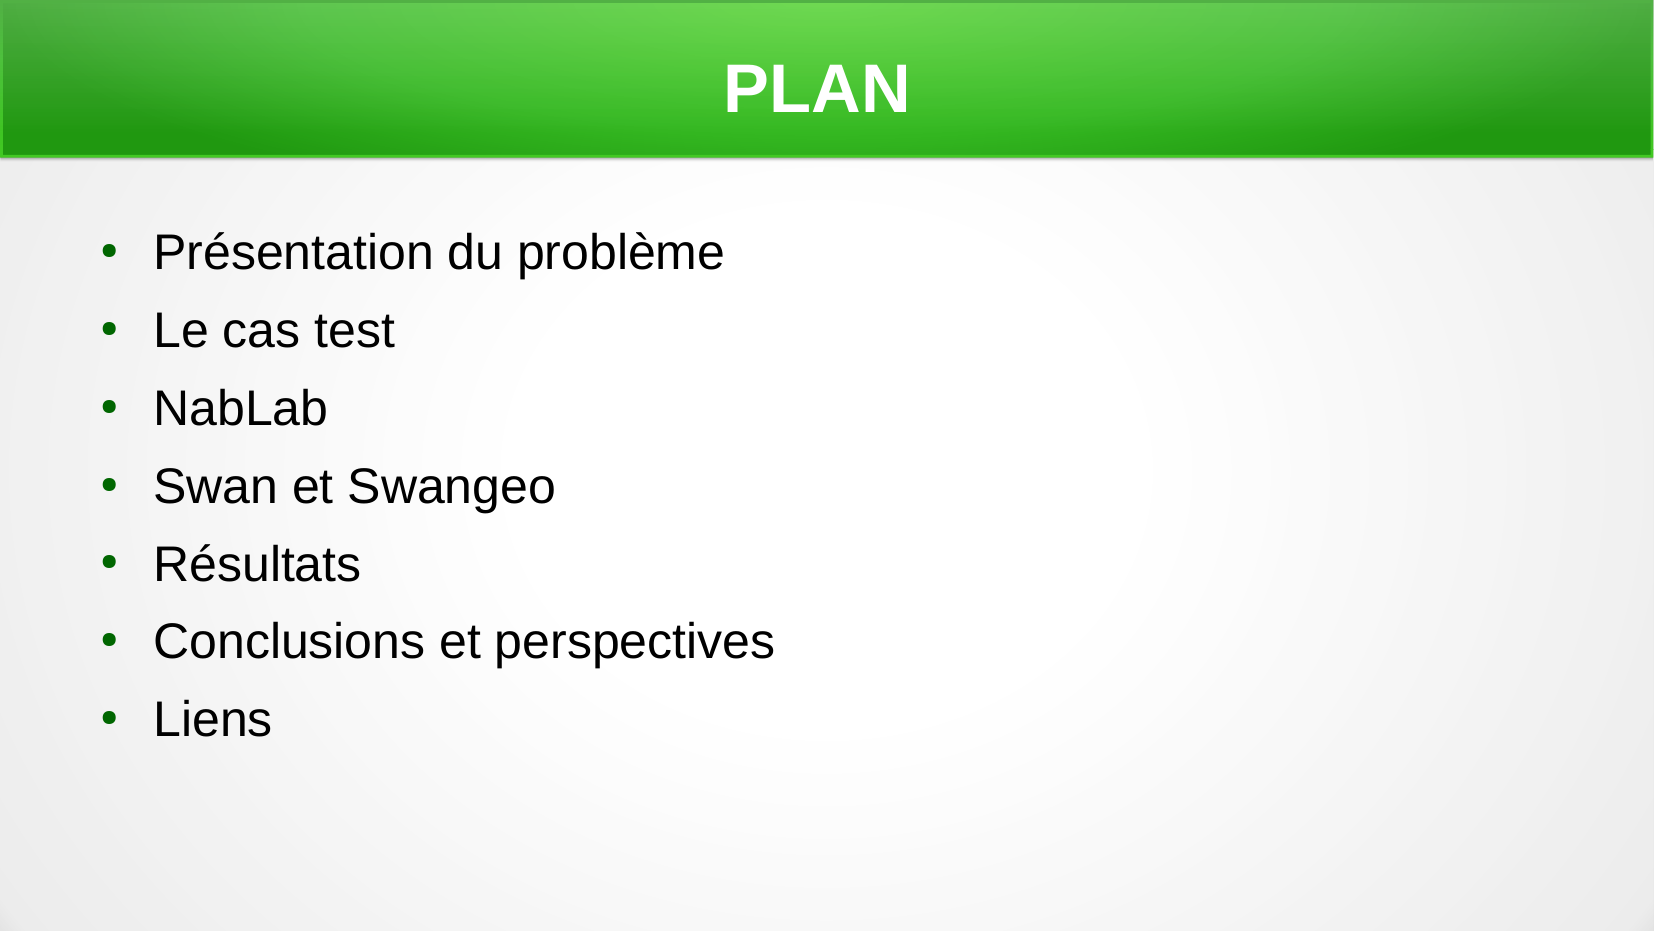

# PLAN
Présentation du problème
Le cas test
NabLab
Swan et Swangeo
Résultats
Conclusions et perspectives
Liens